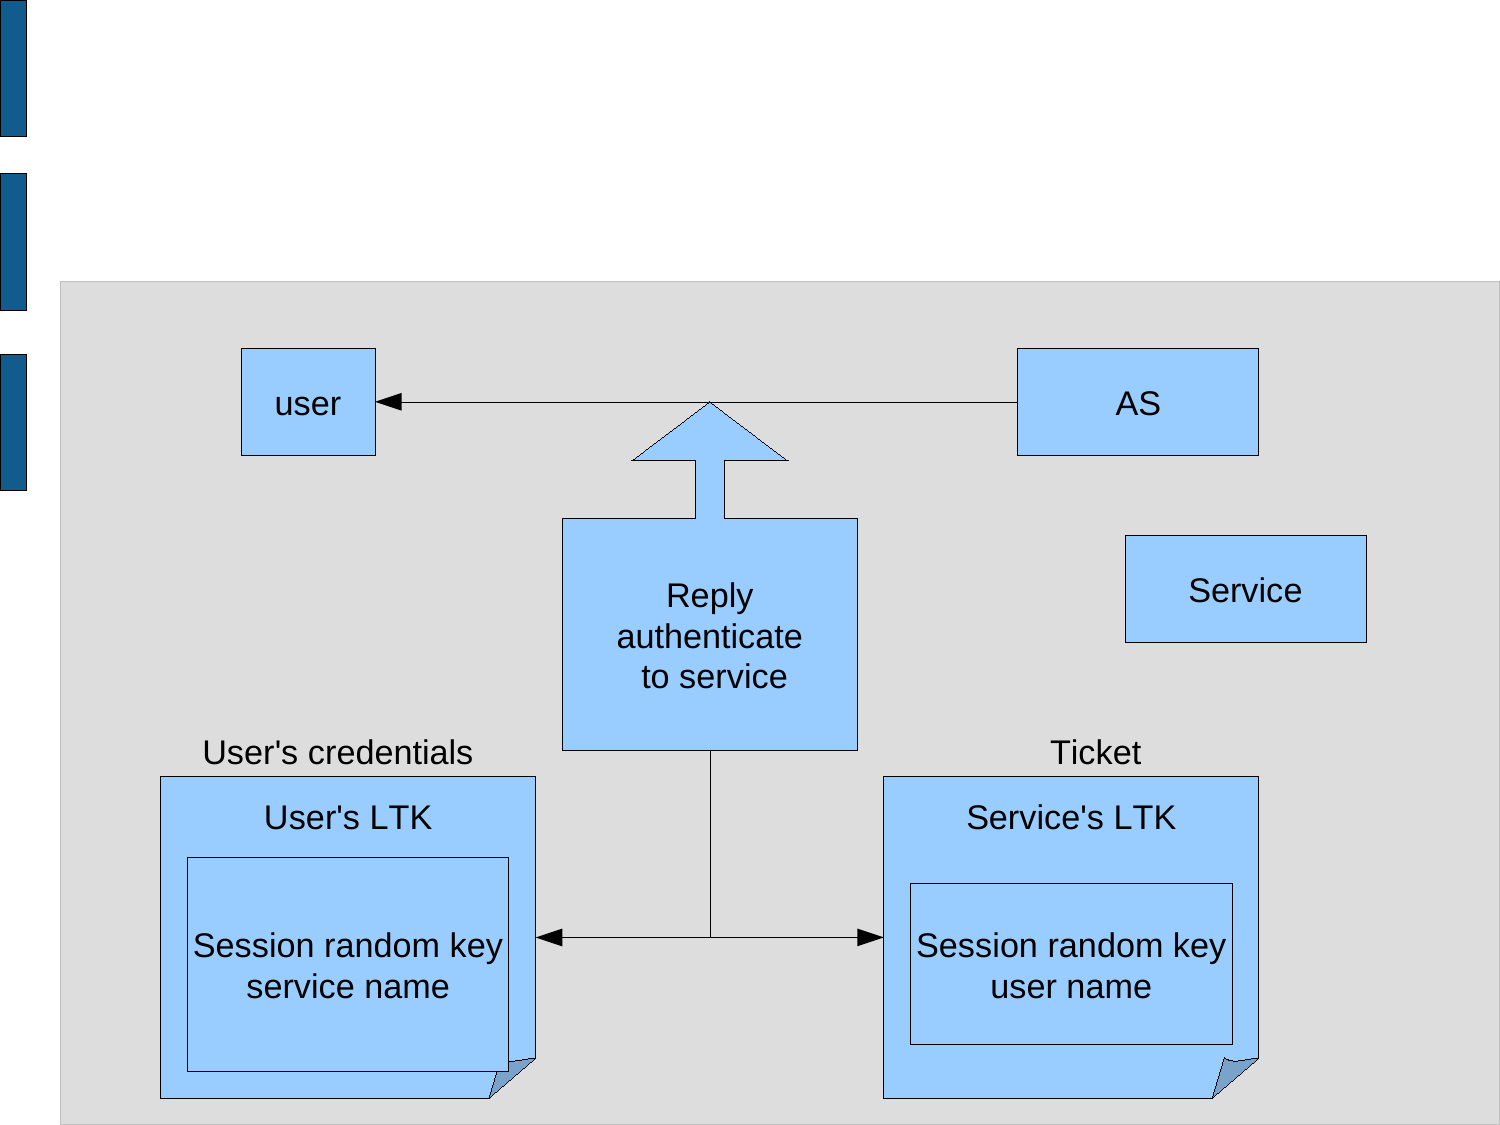

user
AS
Reply
authenticate
 to service
Service
User's credentials
Ticket
User's LTK
Service's LTK
Session random key
service name
Session random key
user name